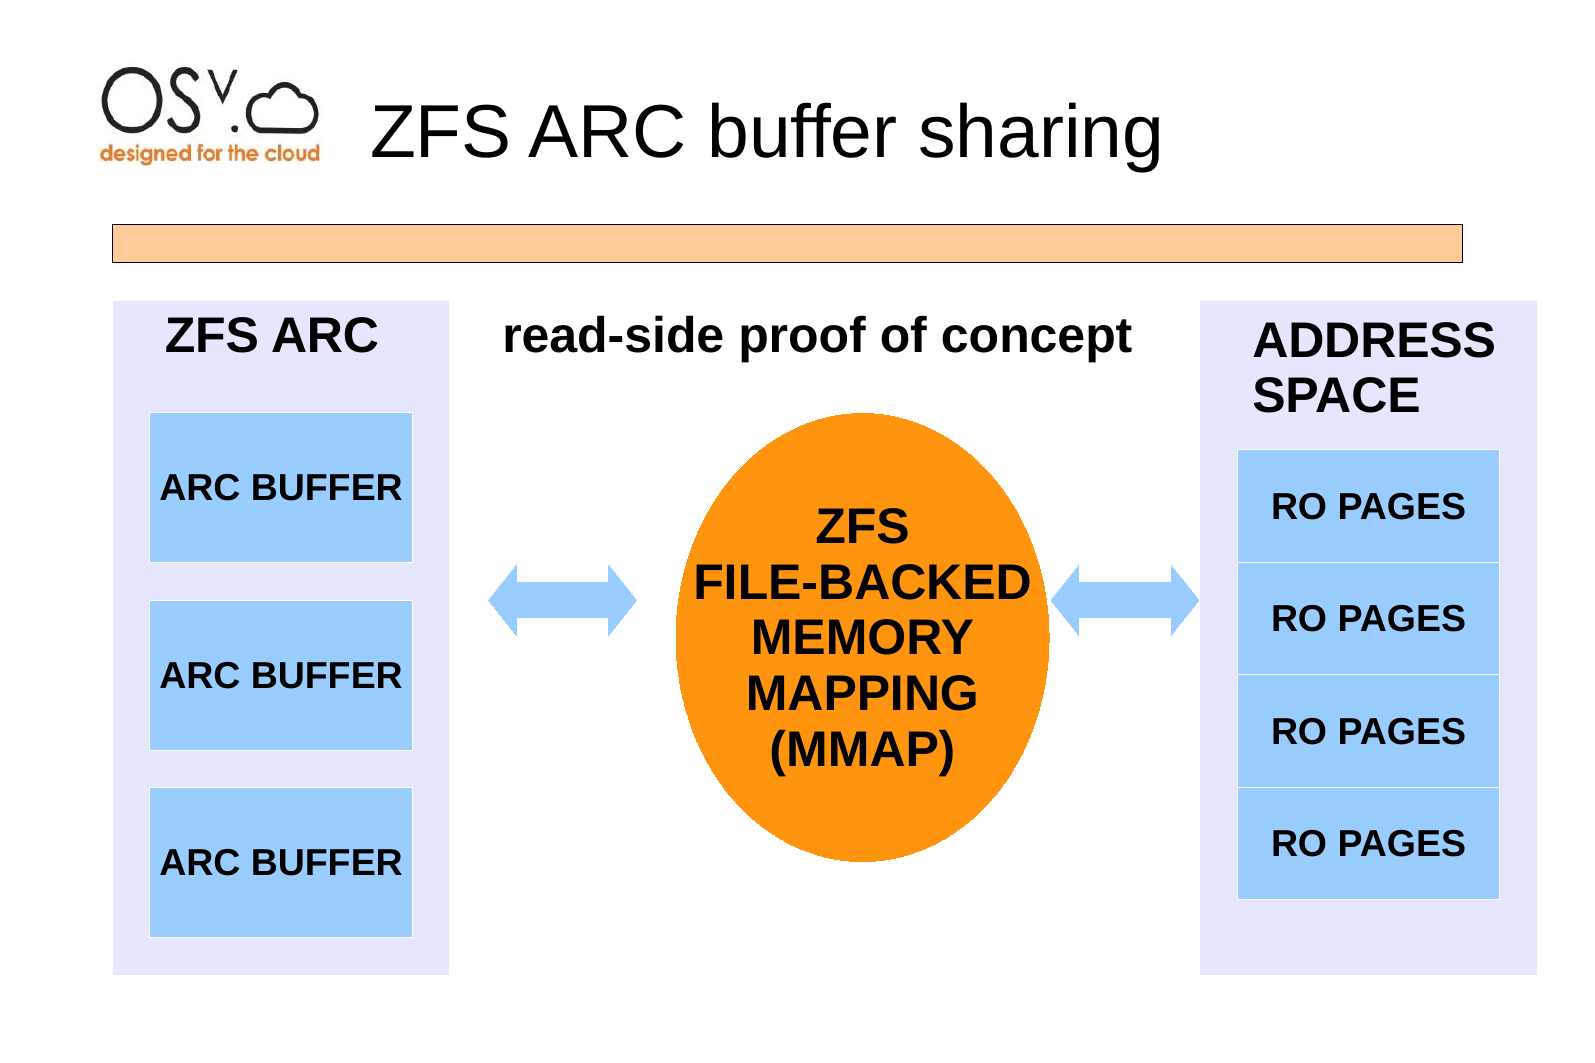

# ZFS ARC buffer sharing
ZFS ARC
read-side proof of concept
ADDRESS
SPACE
ZFS ARC BUFFER
ARC BUFFER
ZFS
FILE-BACKED
MEMORY
MAPPING
(MMAP)
RO PAGES
RO PAGES
ARC BUFFER
RO PAGES
ARC BUFFER
RO PAGES